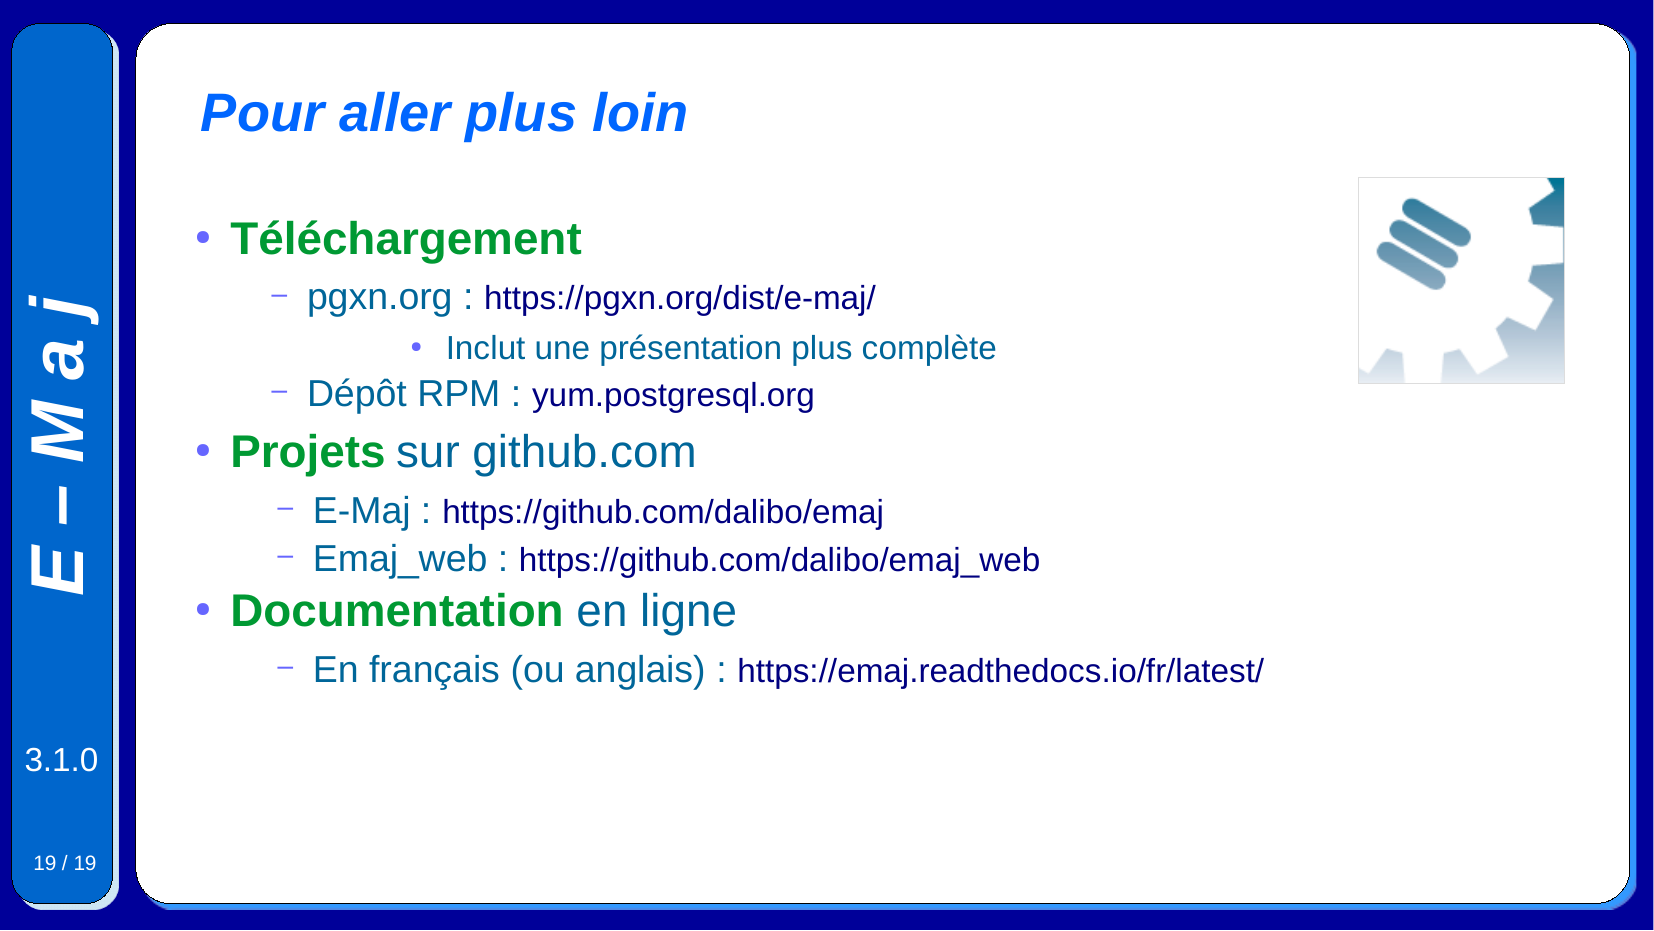

# Pour aller plus loin
Téléchargement
pgxn.org : https://pgxn.org/dist/e-maj/
Inclut une présentation plus complète
Dépôt RPM : yum.postgresql.org
Projets sur github.com
E-Maj : https://github.com/dalibo/emaj
Emaj_web : https://github.com/dalibo/emaj_web
Documentation en ligne
En français (ou anglais) : https://emaj.readthedocs.io/fr/latest/